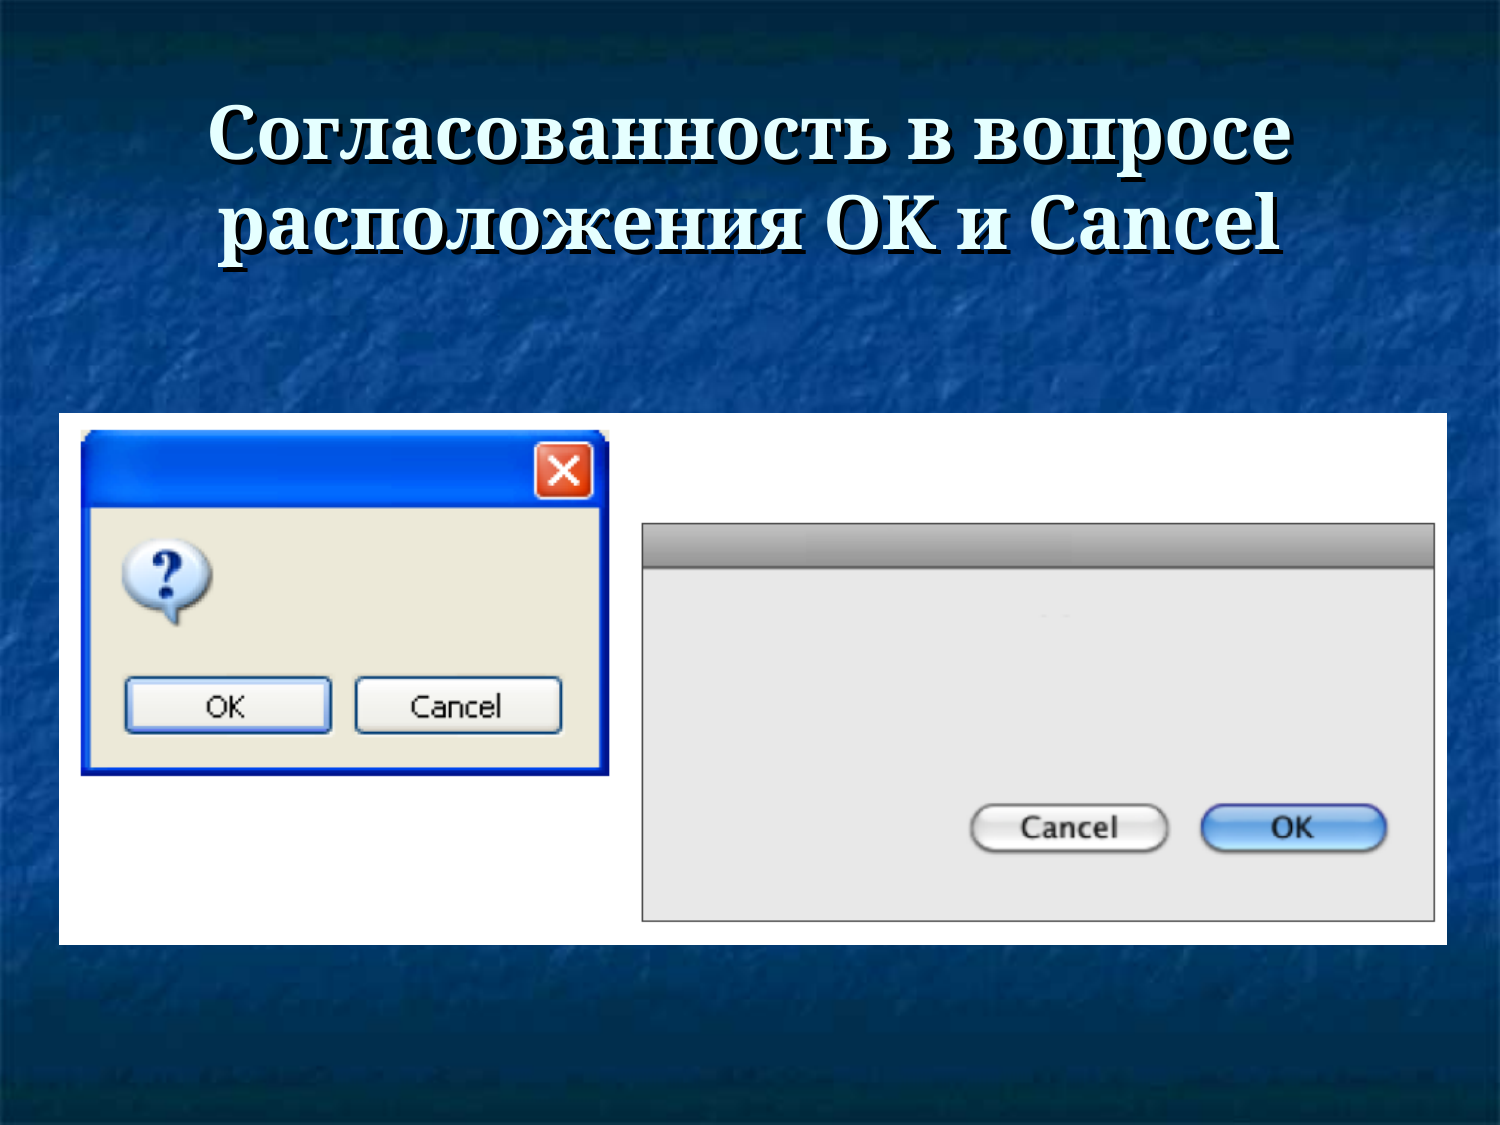

# Согласованность в вопросе расположения OK и Cancel